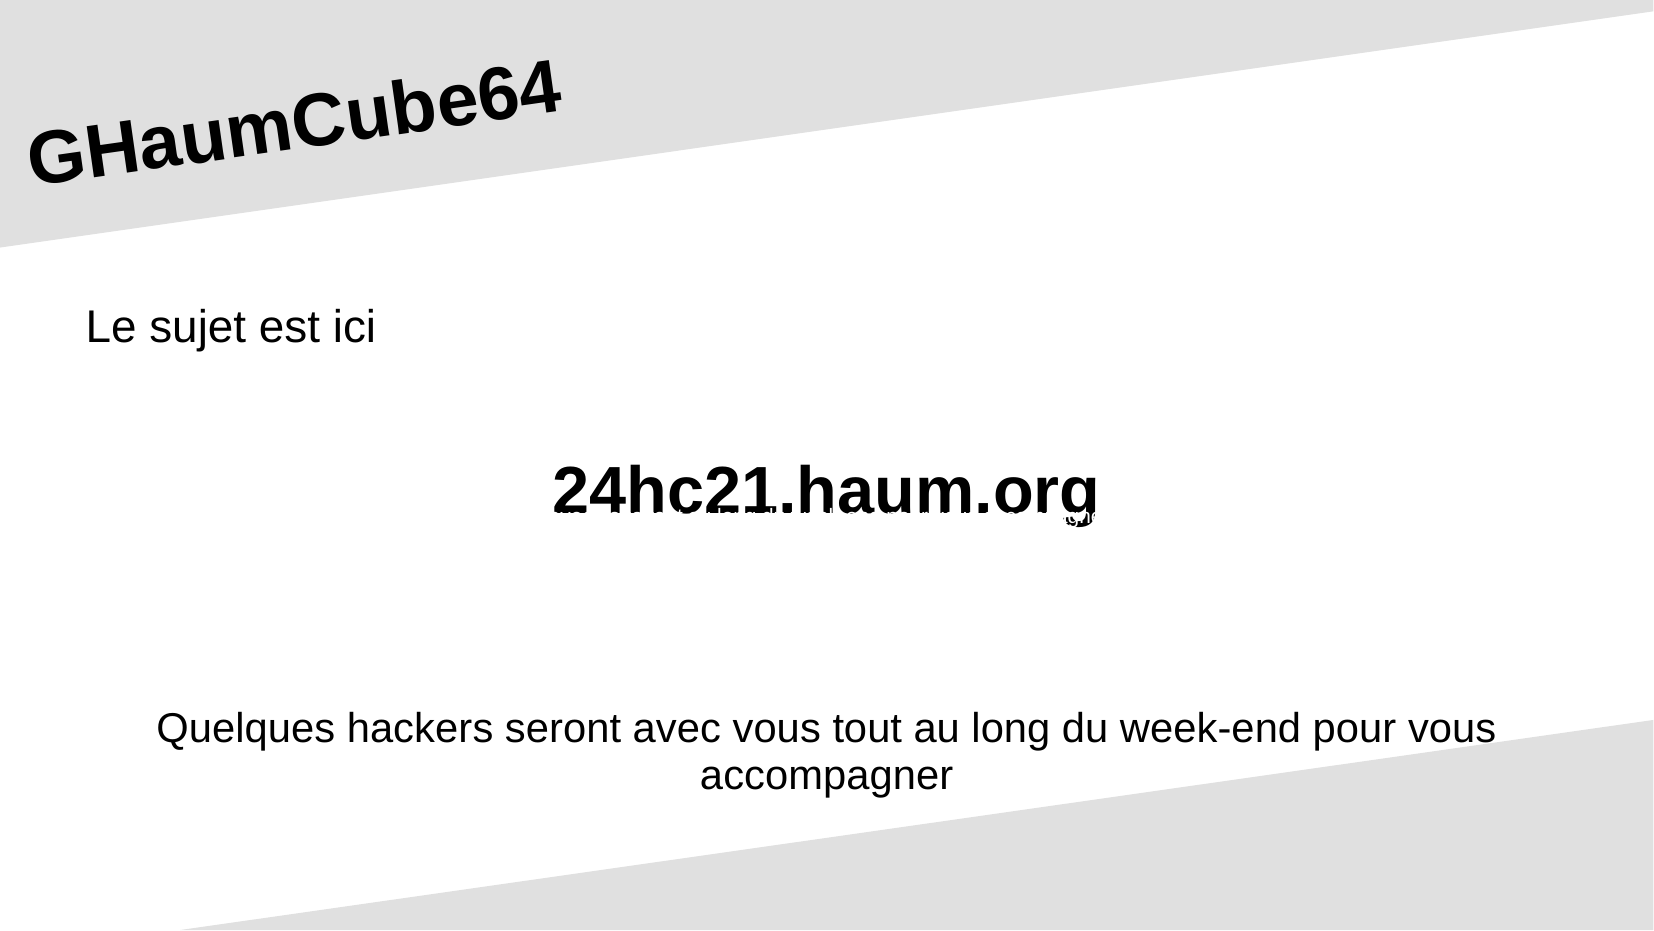

# GHaumCube64
Le sujet est ici
24hc21.haum.org
Quelques hackers seront avec vous tout au long du week-end pour vous accompagner
Cube ou hexaèdre régulier, le seul des cinq solides de Platon, ayant exactement 6 faces, 12 arêtes et 8 sommets et c'est la forme de l'installation qui servira de support a ce sujet
Quelques hackers seront avec vous tout au long du week-end pour vous accompagner